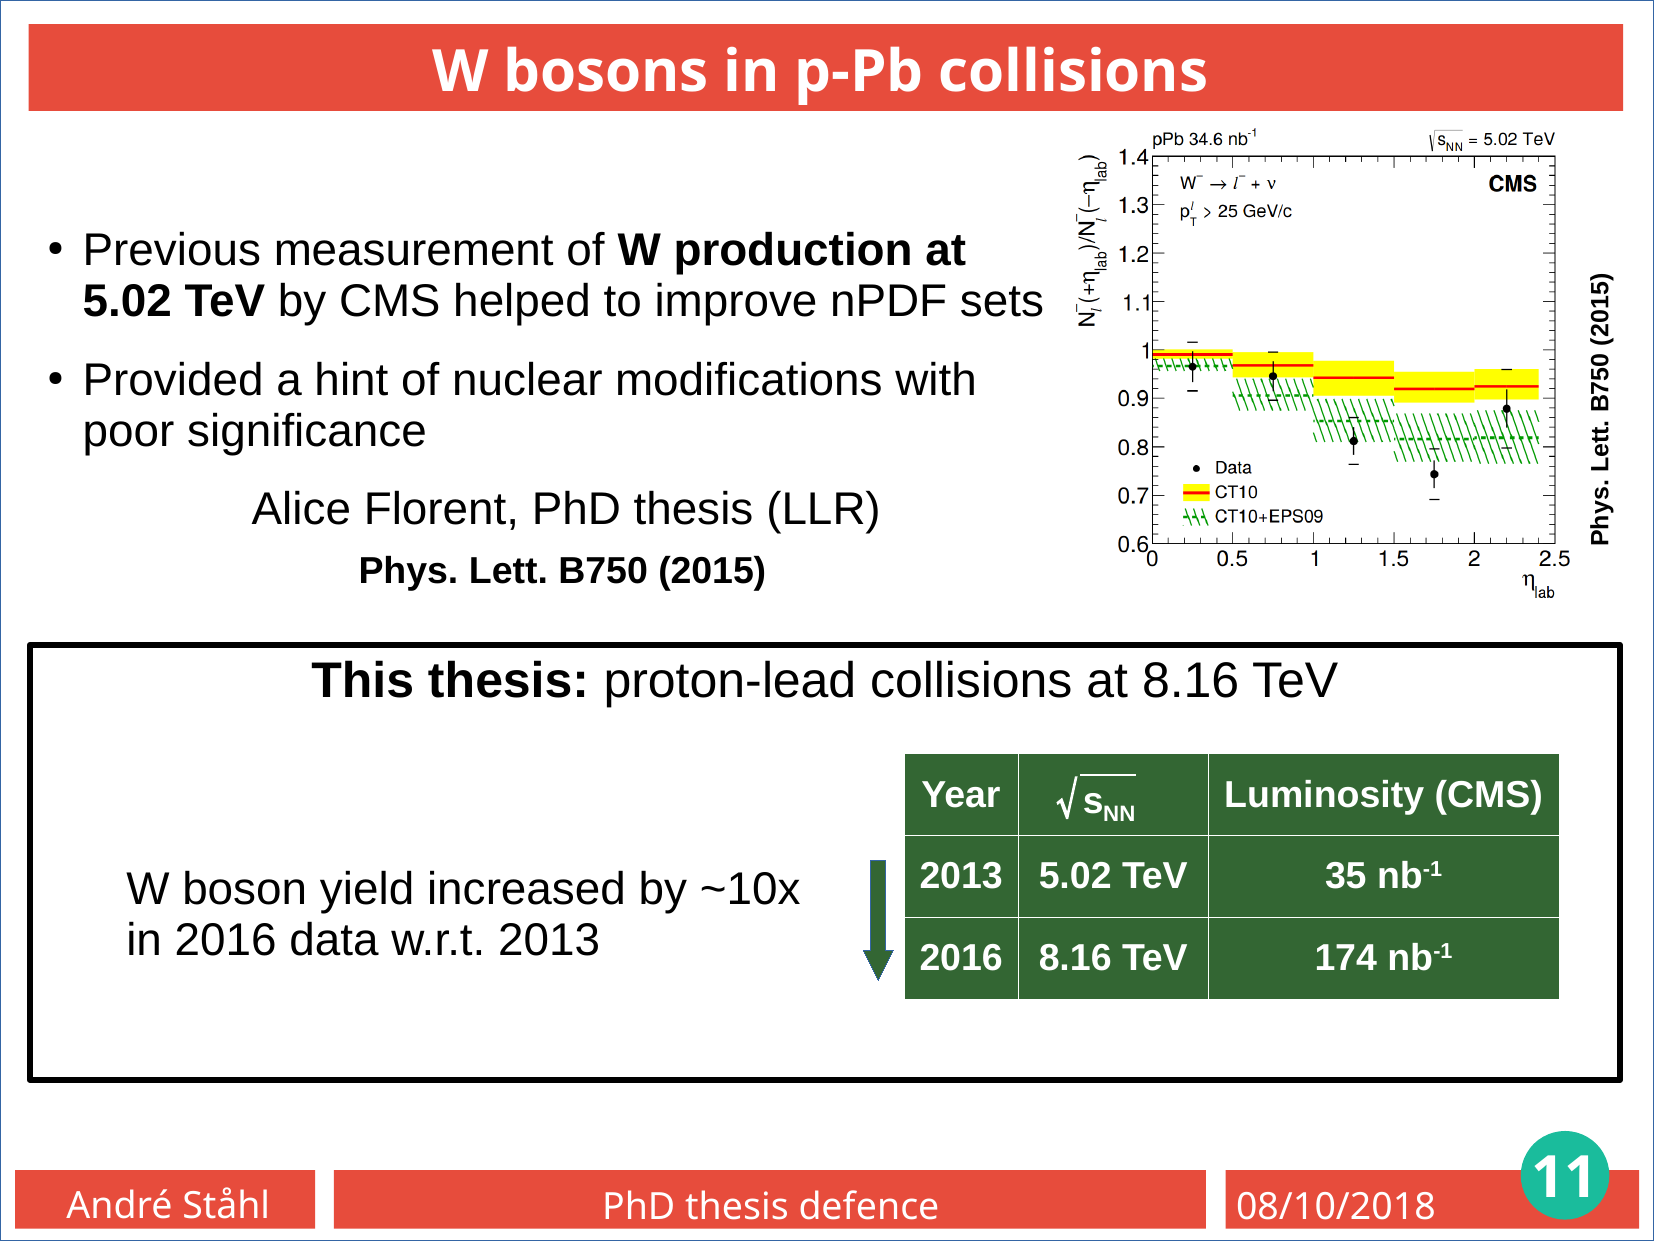

# W bosons in p-Pb collisions
Previous measurement of W production at 5.02 TeV by CMS helped to improve nPDF sets
Provided a hint of nuclear modifications with poor significance
Alice Florent, PhD thesis (LLR)
Phys. Lett. B750 (2015)
Phys. Lett. B750 (2015)
This thesis: proton-lead collisions at 8.16 TeV
| Year | | Luminosity (CMS) |
| --- | --- | --- |
| 2013 | 5.02 TeV | 35 nb-1 |
| 2016 | 8.16 TeV | 174 nb-1 |
W boson yield increased by ~10x in 2016 data w.r.t. 2013
11
08/10/2018